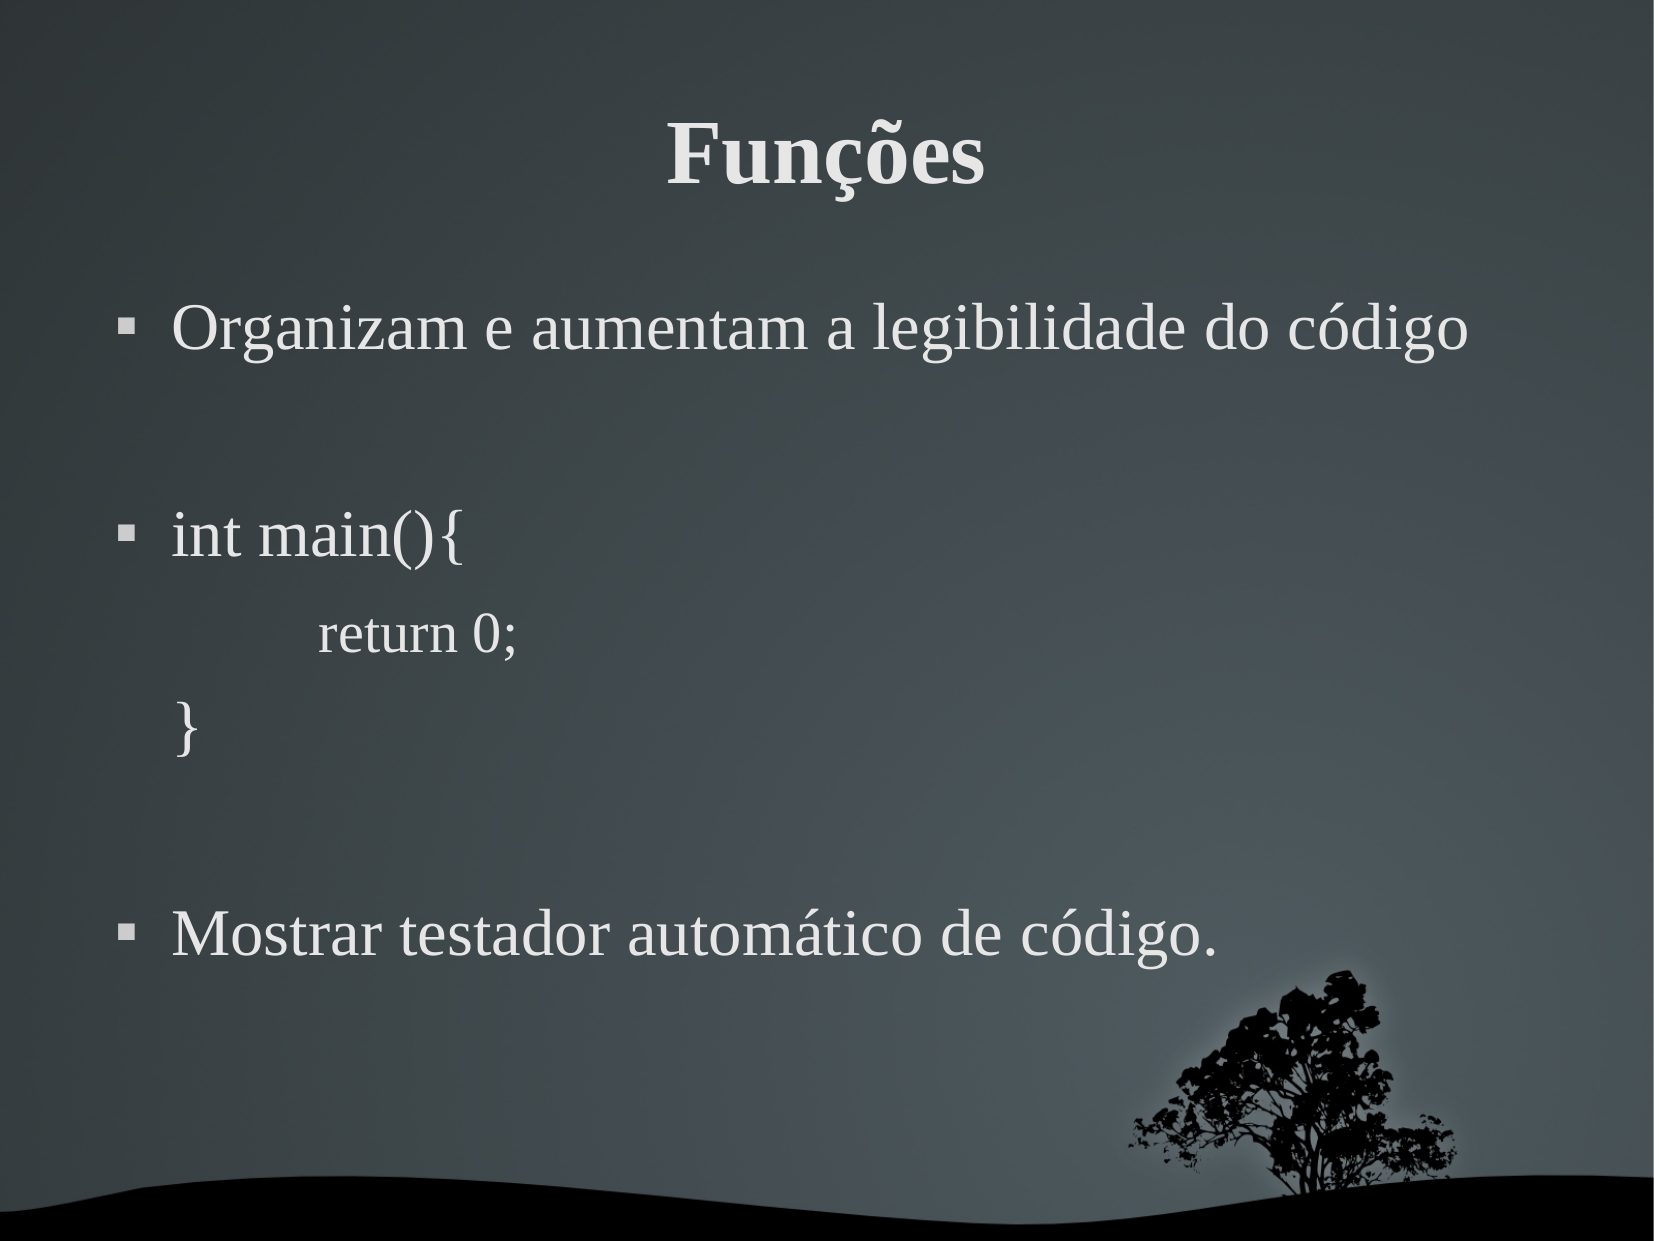

# Funções
Organizam e aumentam a legibilidade do código
int main(){
return 0;
}
Mostrar testador automático de código.